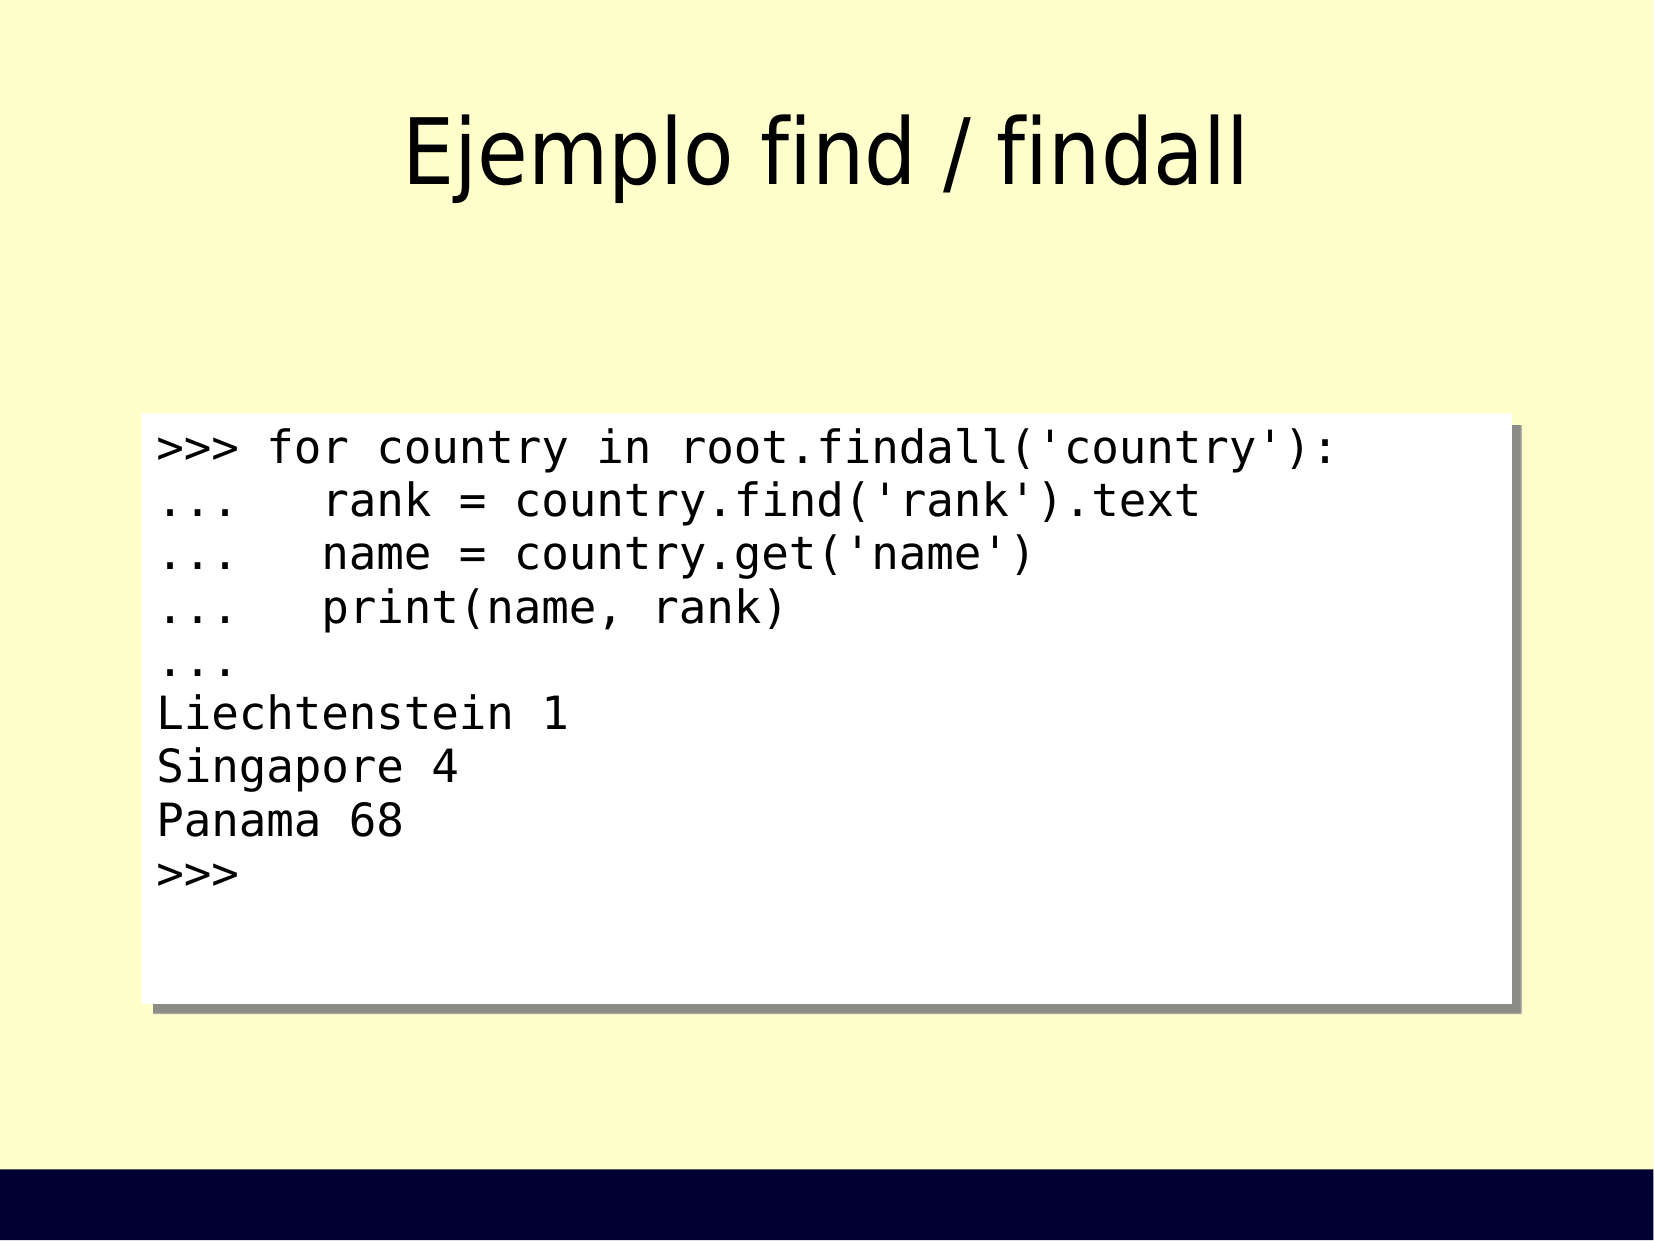

# Ejemplo find / findall
>>> for country in root.findall('country'):
... rank = country.find('rank').text
... name = country.get('name')
... print(name, rank)
...
Liechtenstein 1
Singapore 4
Panama 68
>>>